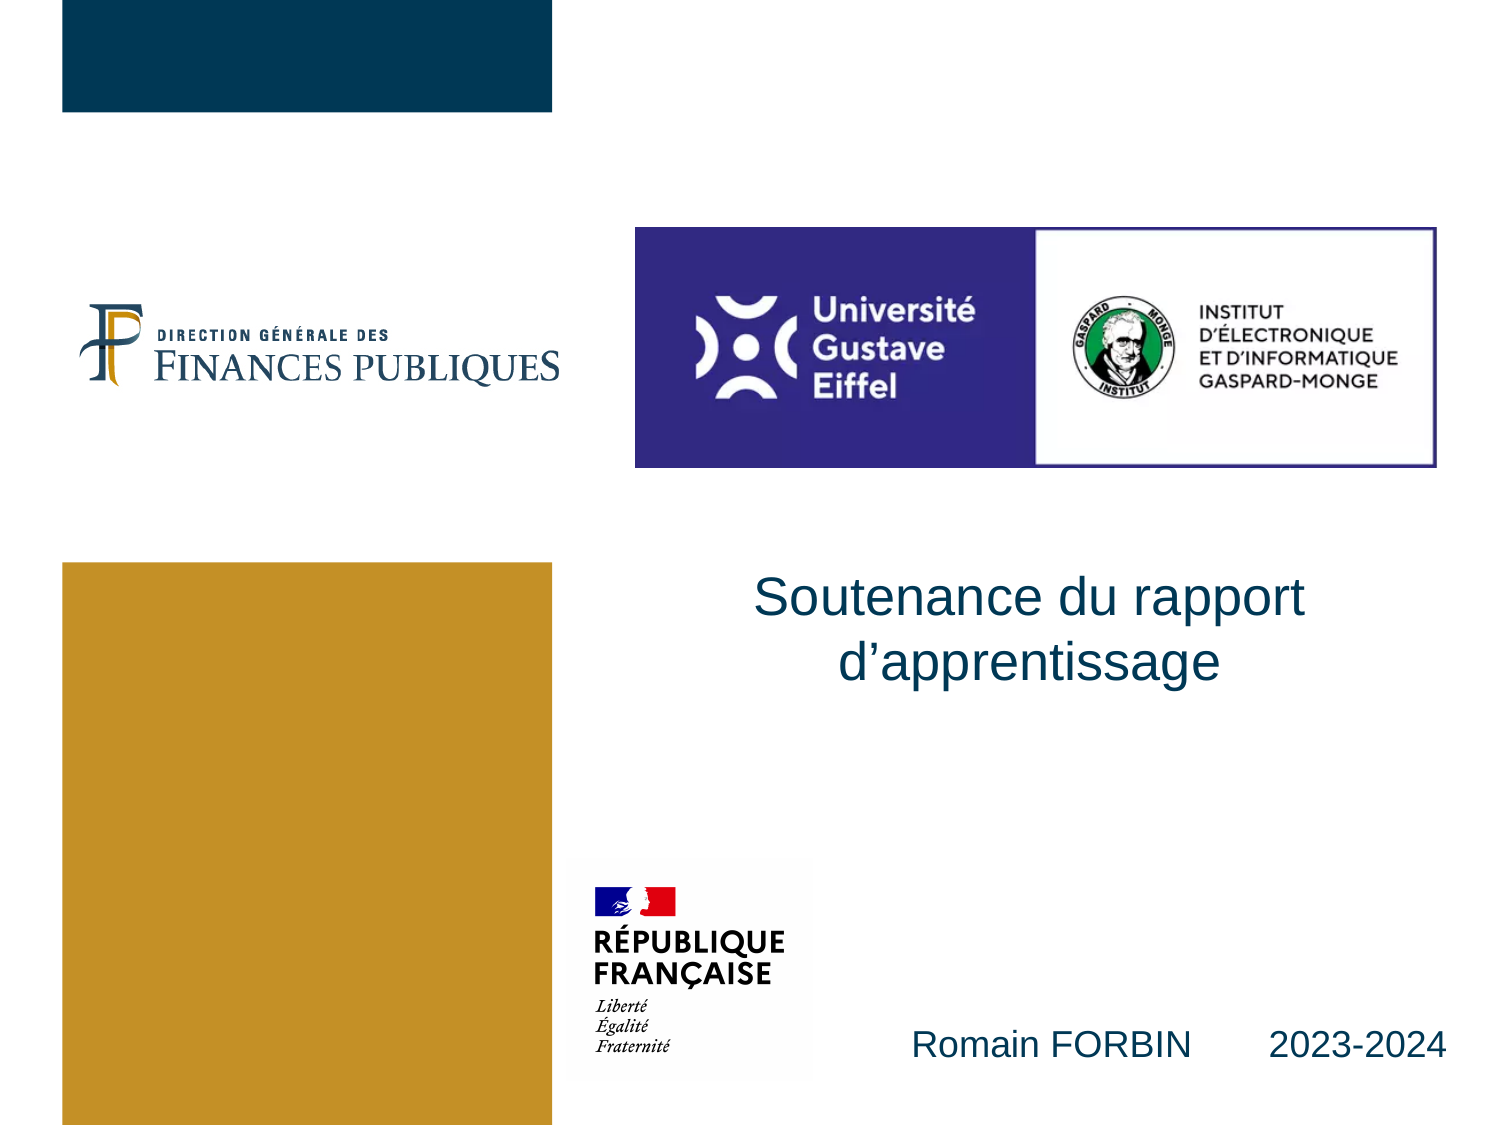

# Soutenance du rapport d’apprentissage
Romain FORBIN	 2023-2024